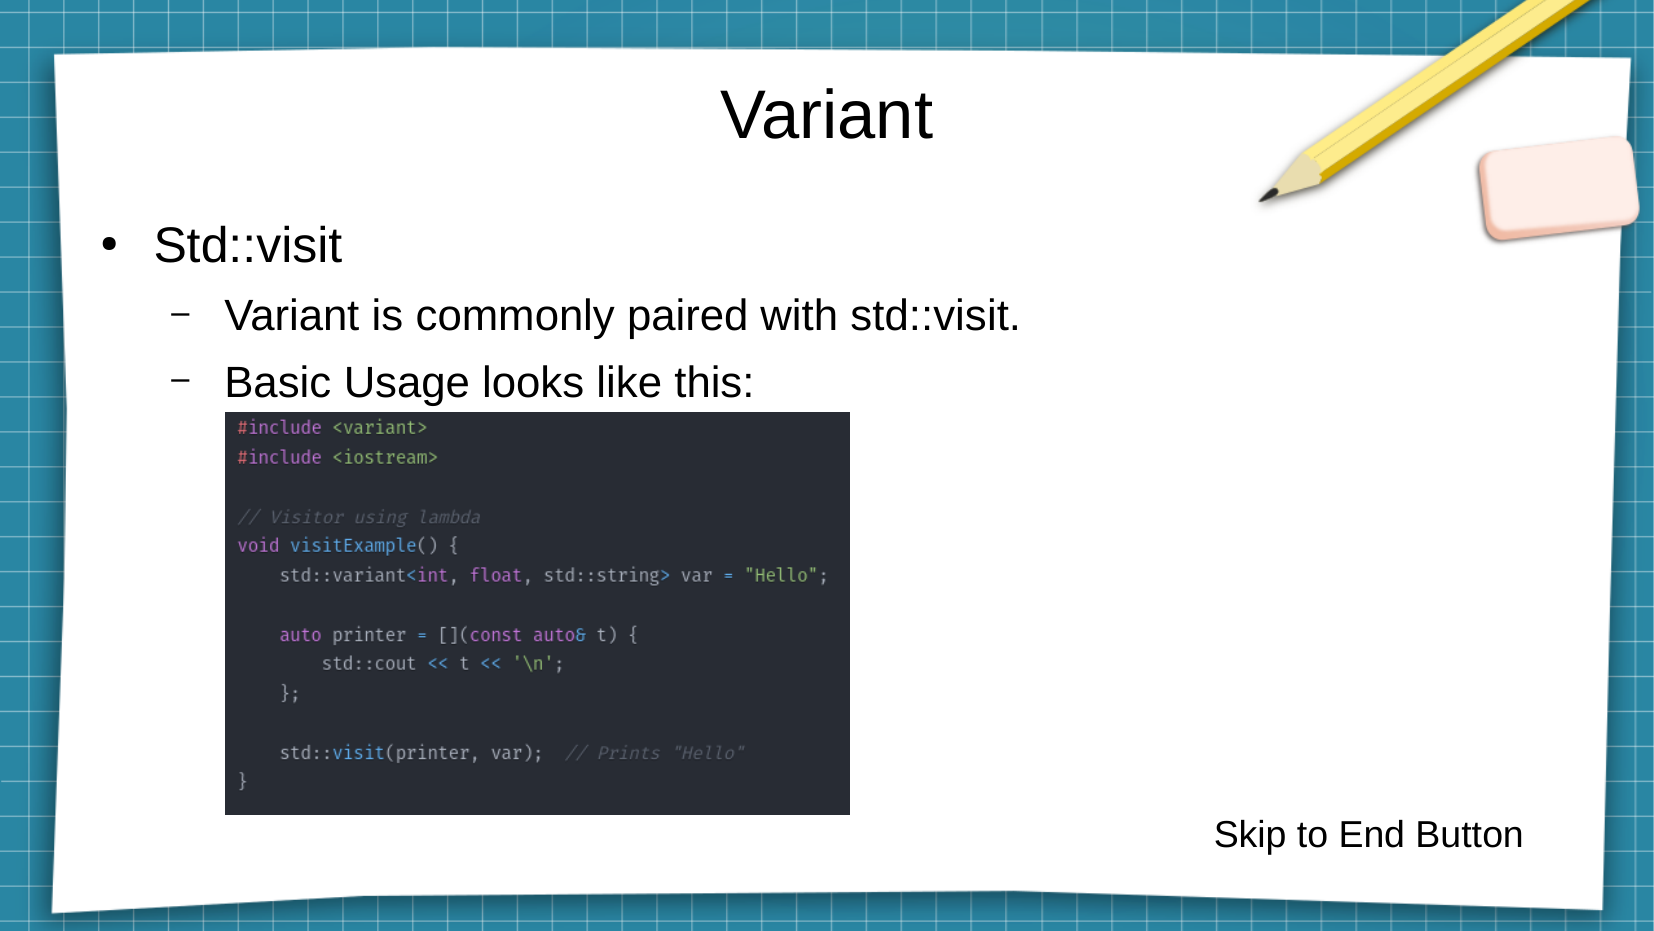

# Variant
Std::visit
Variant is commonly paired with std::visit.
Basic Usage looks like this:
Skip to End Button